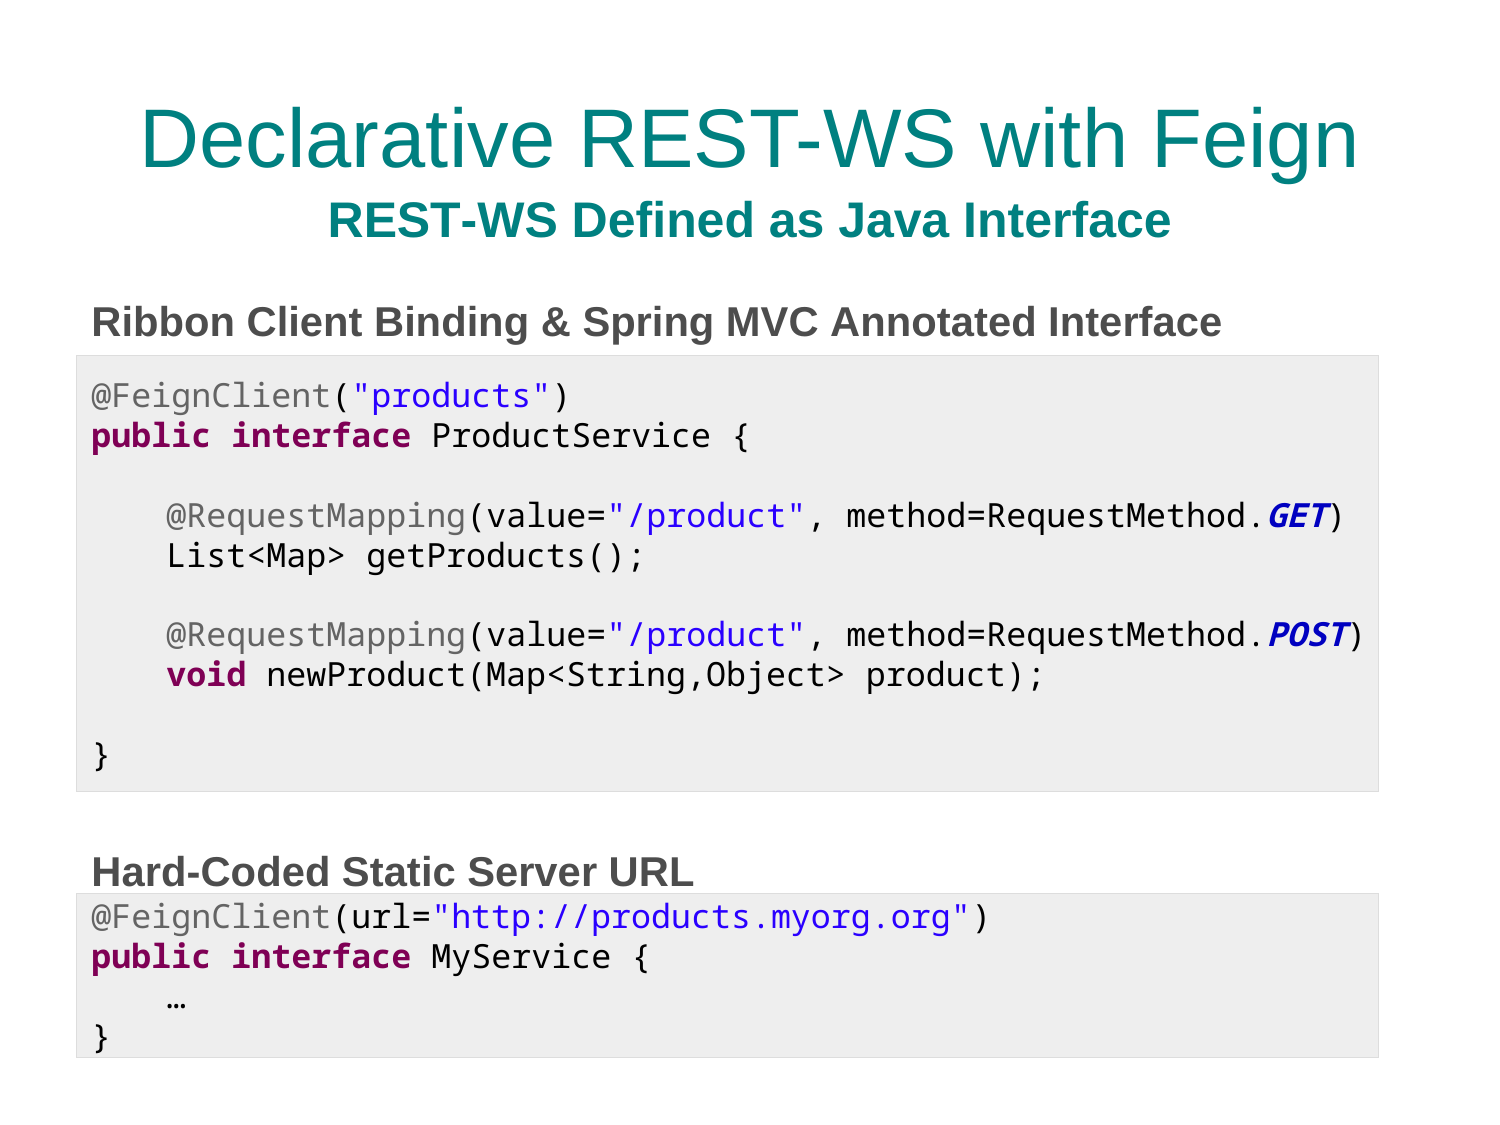

# Declarative REST-WS with Feign
REST-WS Defined as Java Interface
Ribbon Client Binding & Spring MVC Annotated Interface
@FeignClient("products")
public interface ProductService {
	@RequestMapping(value="/product", method=RequestMethod.GET)
	List<Map> getProducts();
	@RequestMapping(value="/product", method=RequestMethod.POST)
	void newProduct(Map<String,Object> product);
}
Hard-Coded Static Server URL
@FeignClient(url="http://products.myorg.org")
public interface MyService {
	…
}